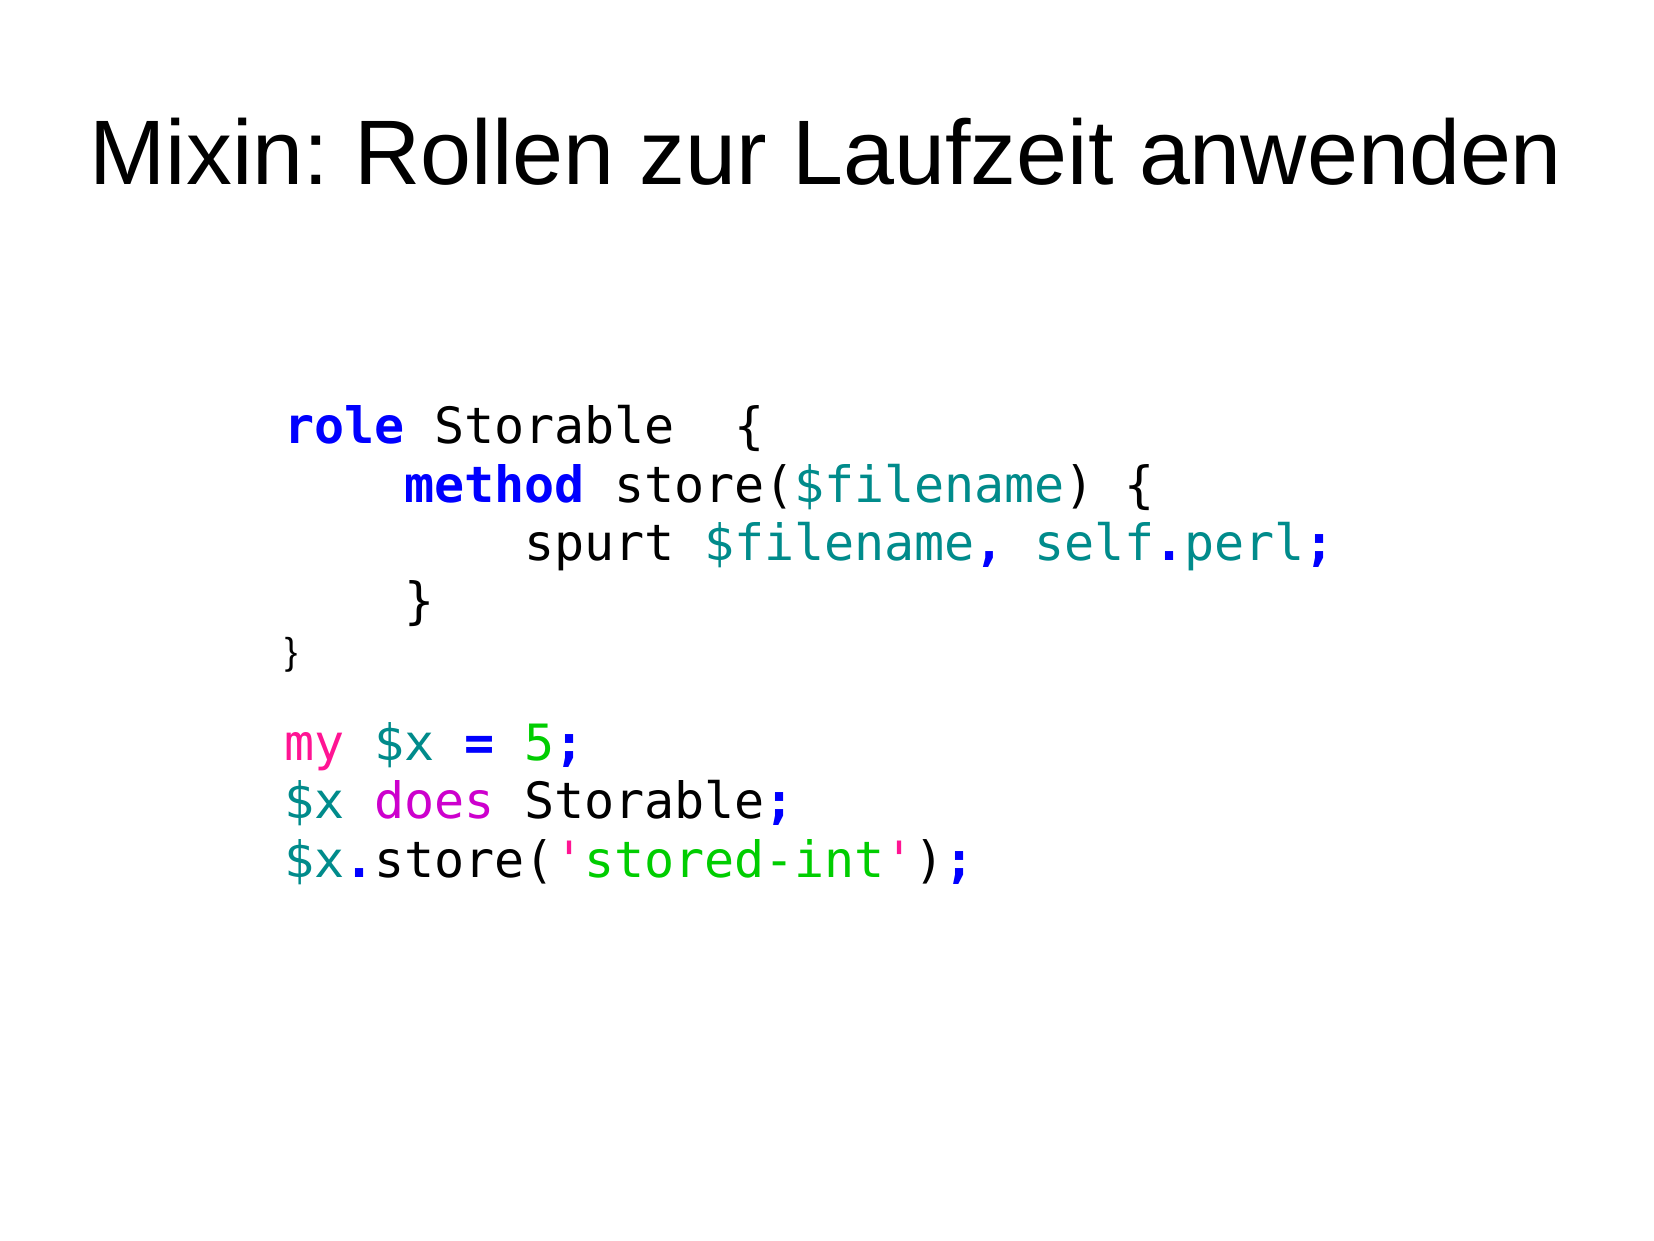

# Mixin: Rollen zur Laufzeit anwenden
role Storable {
 method store($filename) {
 spurt $filename, self.perl;
 }
}
my $x = 5;
$x does Storable;
$x.store('stored-int');